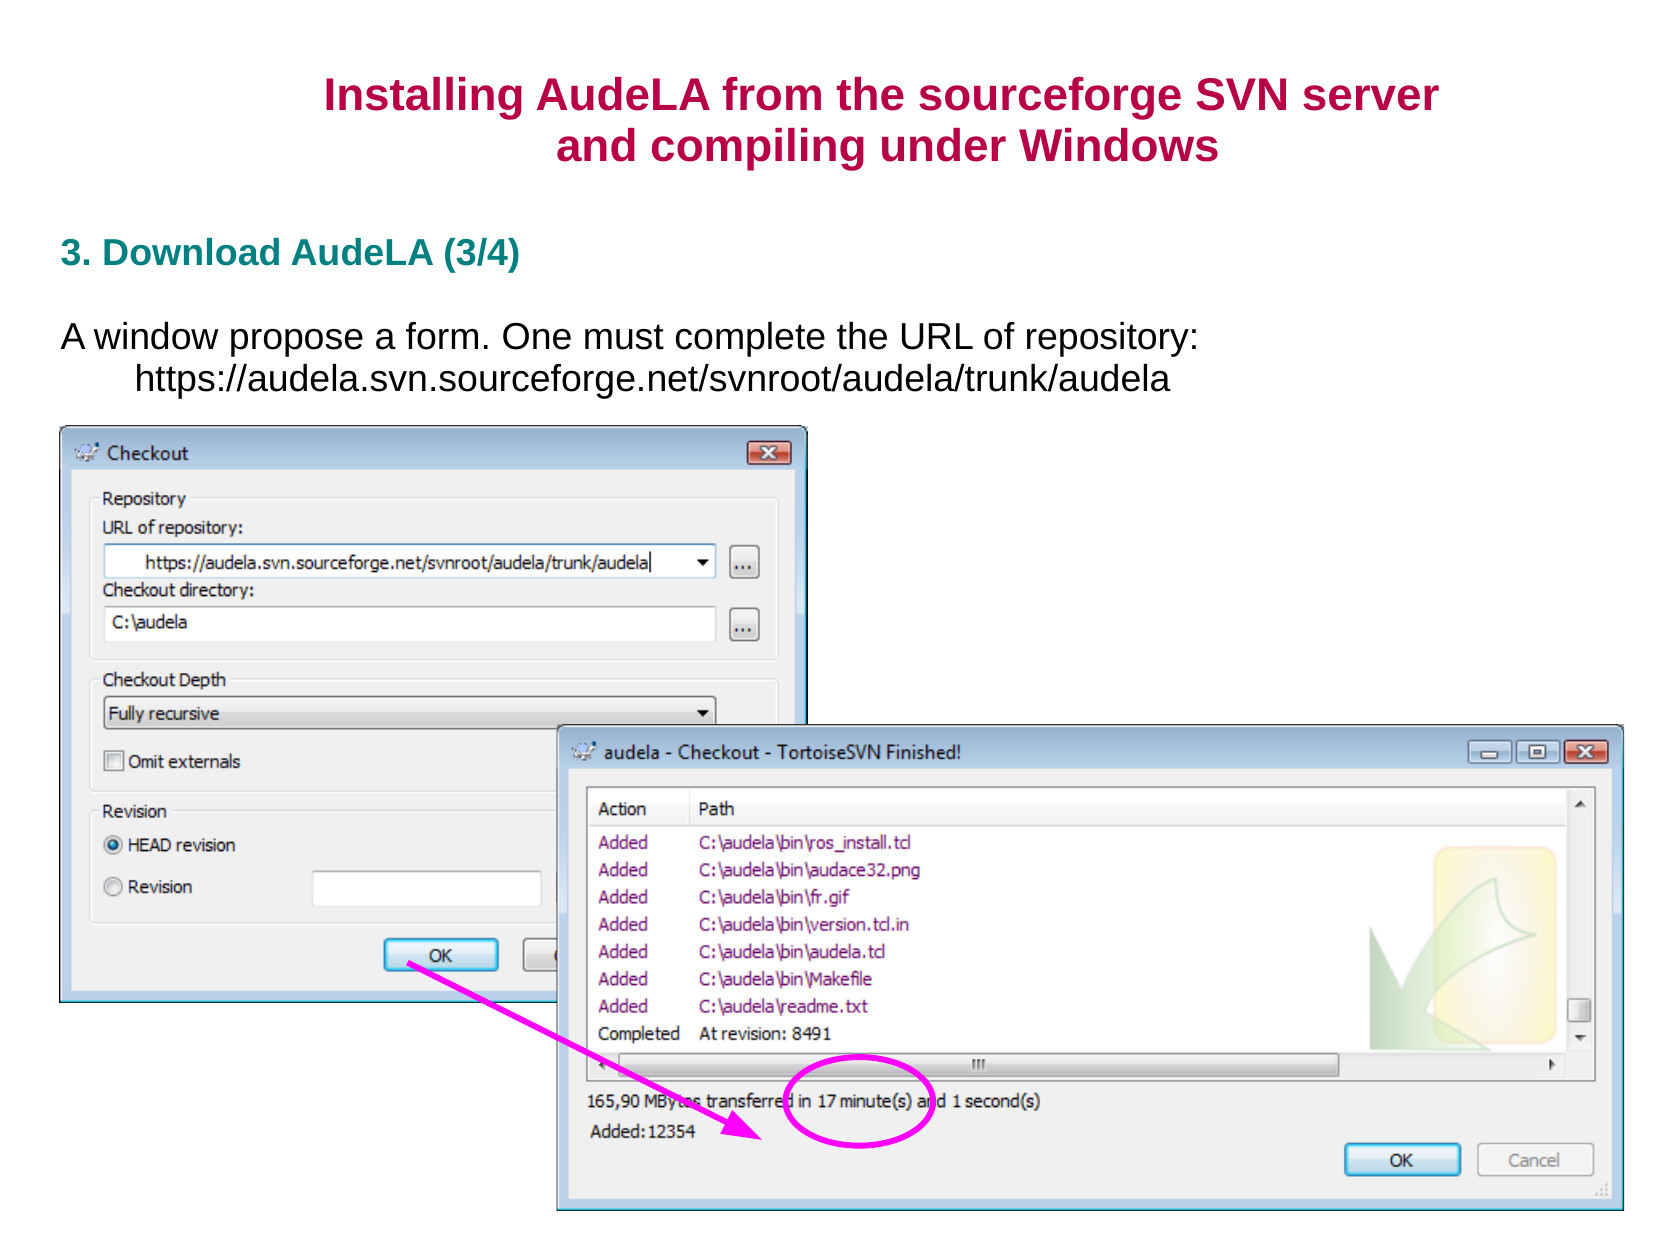

Installing AudeLA from the sourceforge SVN server
and compiling under Windows
3. Download AudeLA (3/4)
A window propose a form. One must complete the URL of repository:
	https://audela.svn.sourceforge.net/svnroot/audela/trunk/audela